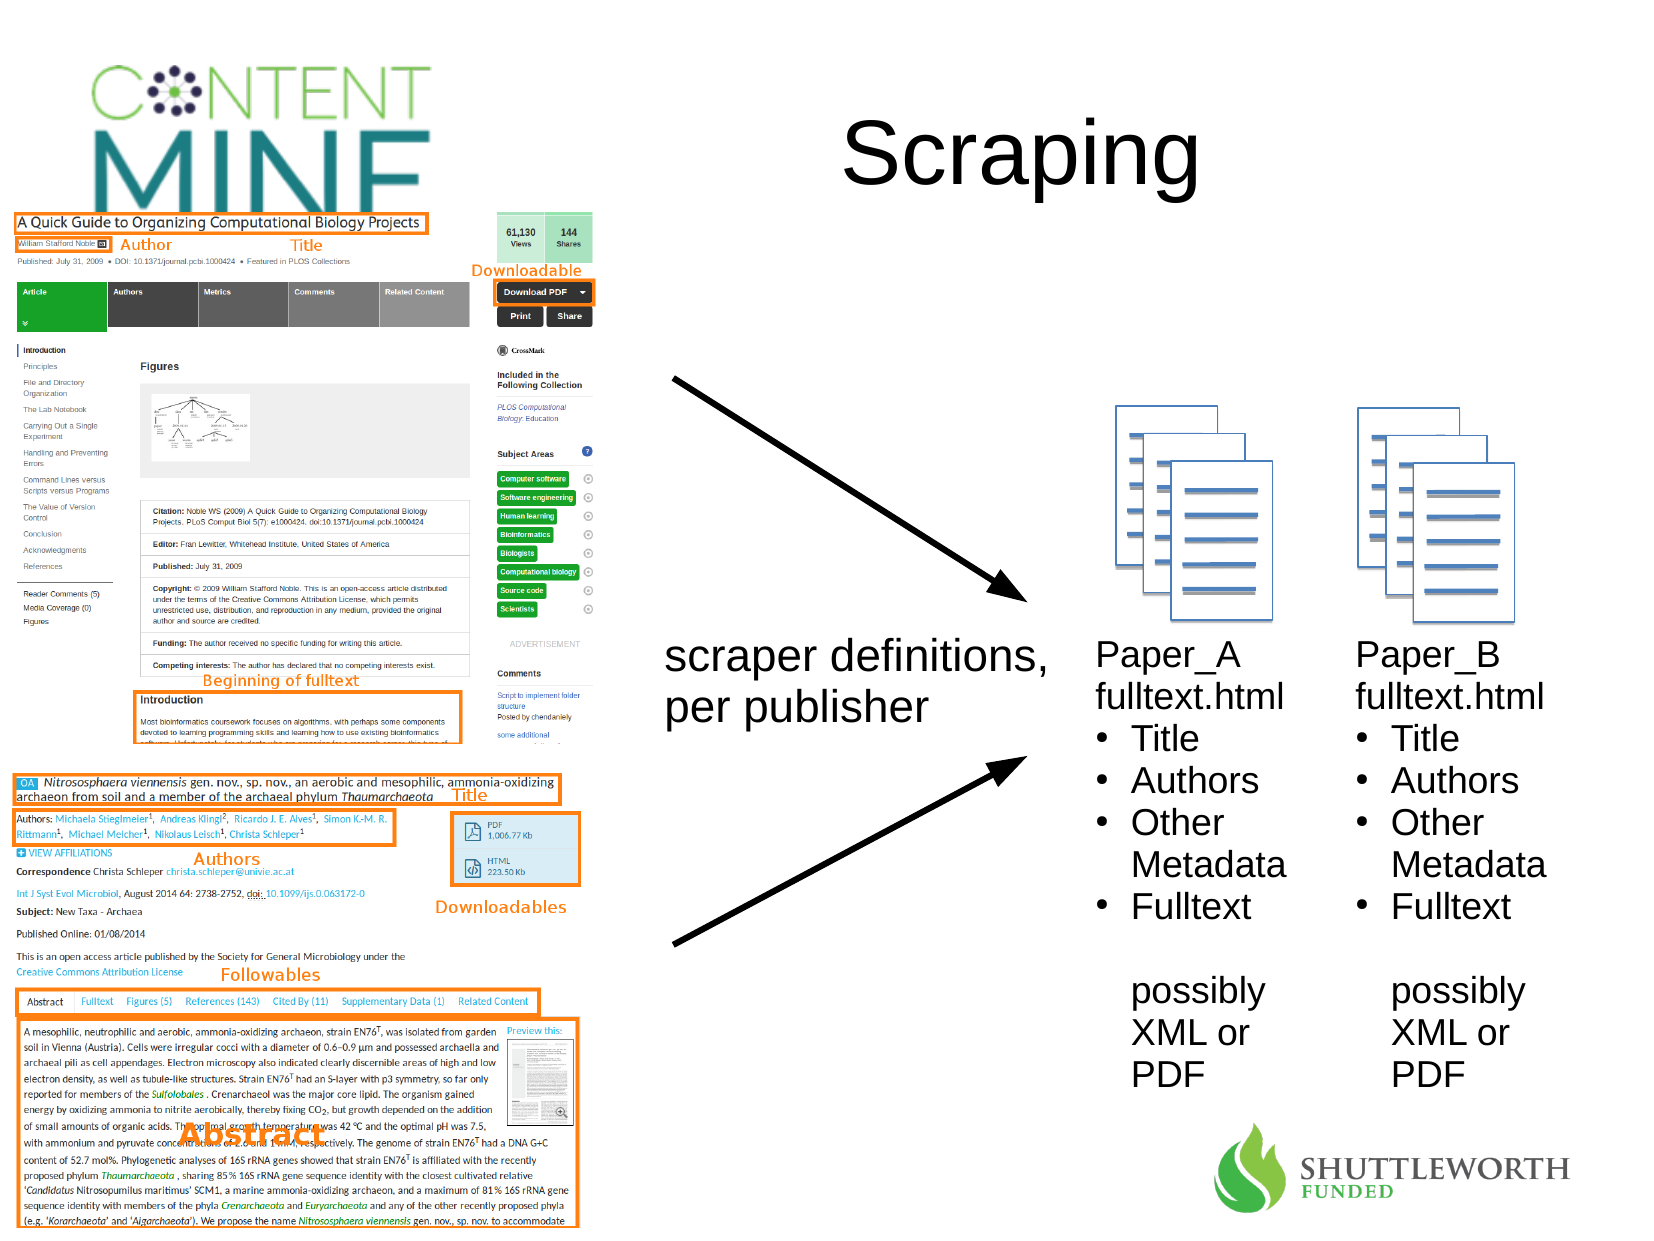

# Scraping
scraper definitions,
per publisher
Paper_A
fulltext.html
Title
Authors
Other Metadata
Fulltext
possibly XML or PDF
Paper_B
fulltext.html
Title
Authors
Other Metadata
Fulltext
possibly XML or PDF